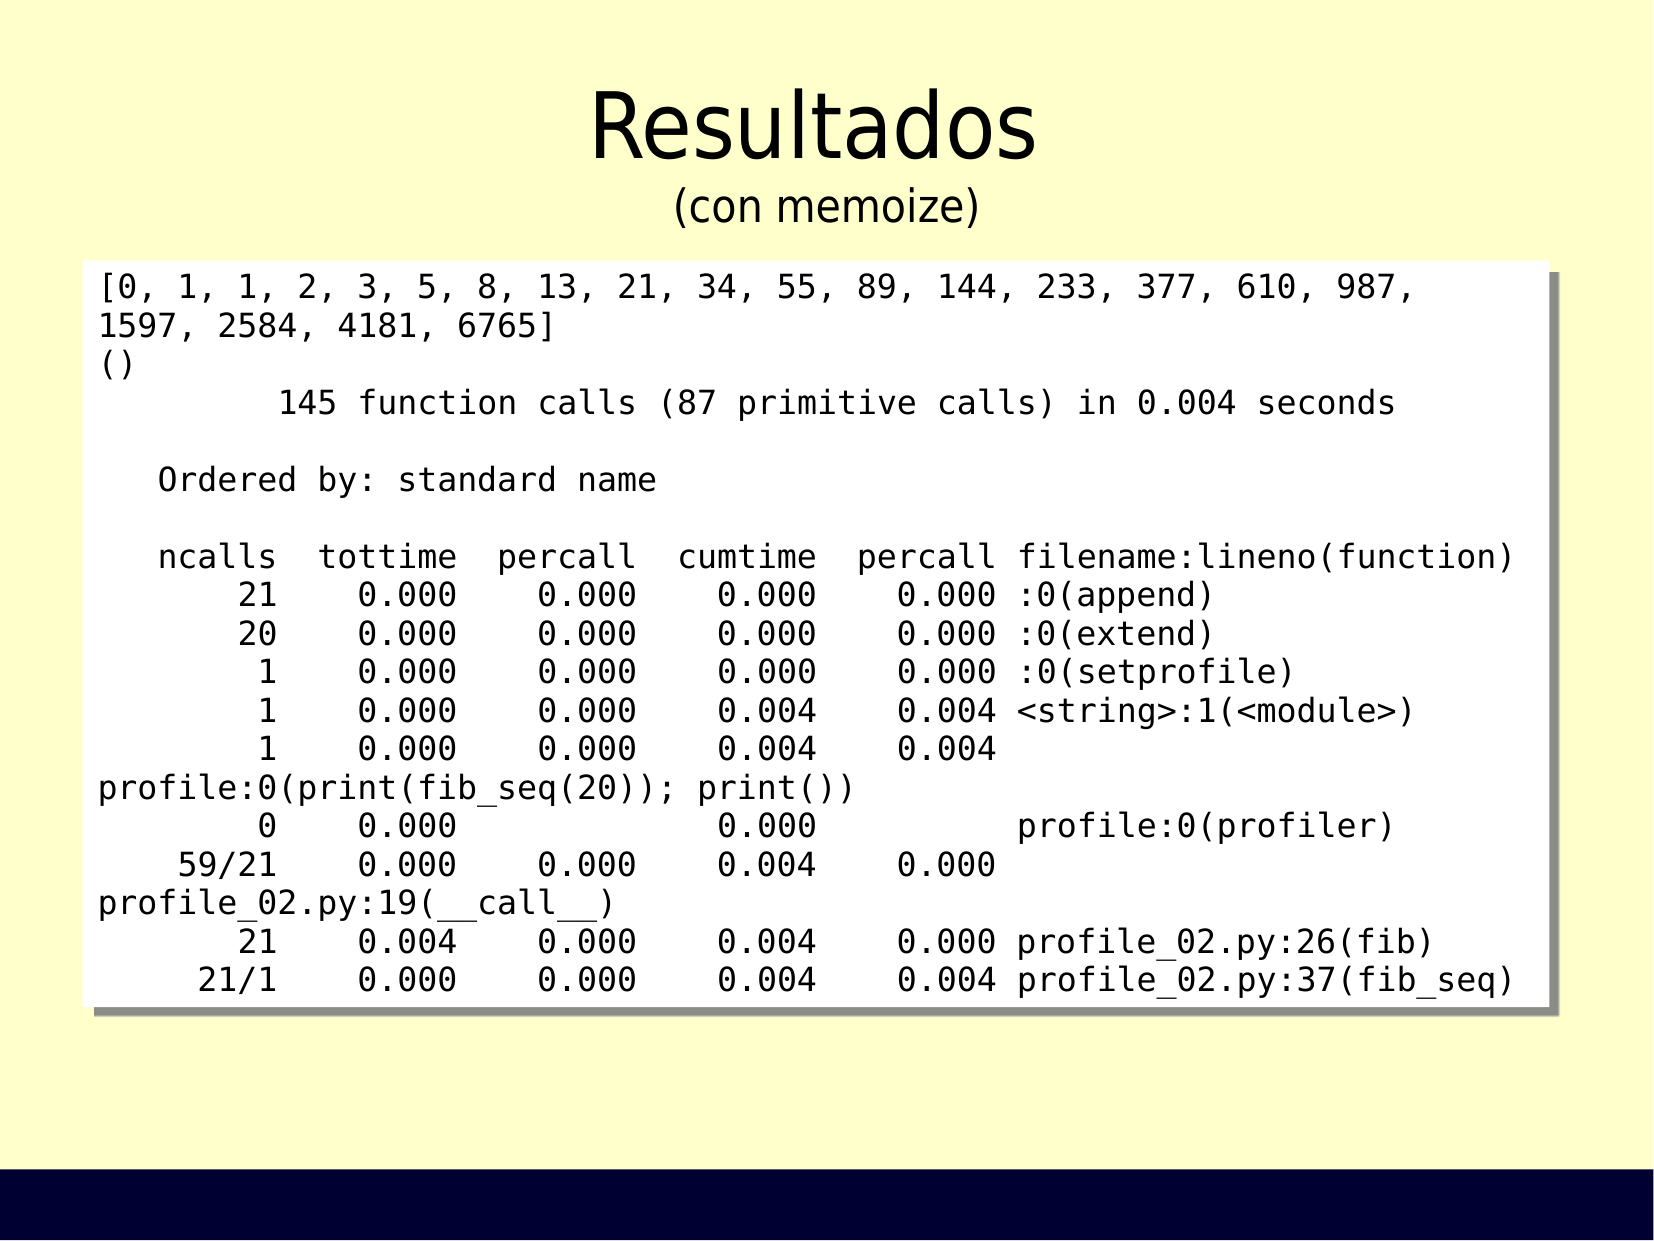

# Resultados (con memoize)
[0, 1, 1, 2, 3, 5, 8, 13, 21, 34, 55, 89, 144, 233, 377, 610, 987, 1597, 2584, 4181, 6765]
()
 145 function calls (87 primitive calls) in 0.004 seconds
 Ordered by: standard name
 ncalls tottime percall cumtime percall filename:lineno(function)
 21 0.000 0.000 0.000 0.000 :0(append)
 20 0.000 0.000 0.000 0.000 :0(extend)
 1 0.000 0.000 0.000 0.000 :0(setprofile)
 1 0.000 0.000 0.004 0.004 <string>:1(<module>)
 1 0.000 0.000 0.004 0.004 profile:0(print(fib_seq(20)); print())
 0 0.000 0.000 profile:0(profiler)
 59/21 0.000 0.000 0.004 0.000 profile_02.py:19(__call__)
 21 0.004 0.000 0.004 0.000 profile_02.py:26(fib)
 21/1 0.000 0.000 0.004 0.004 profile_02.py:37(fib_seq)